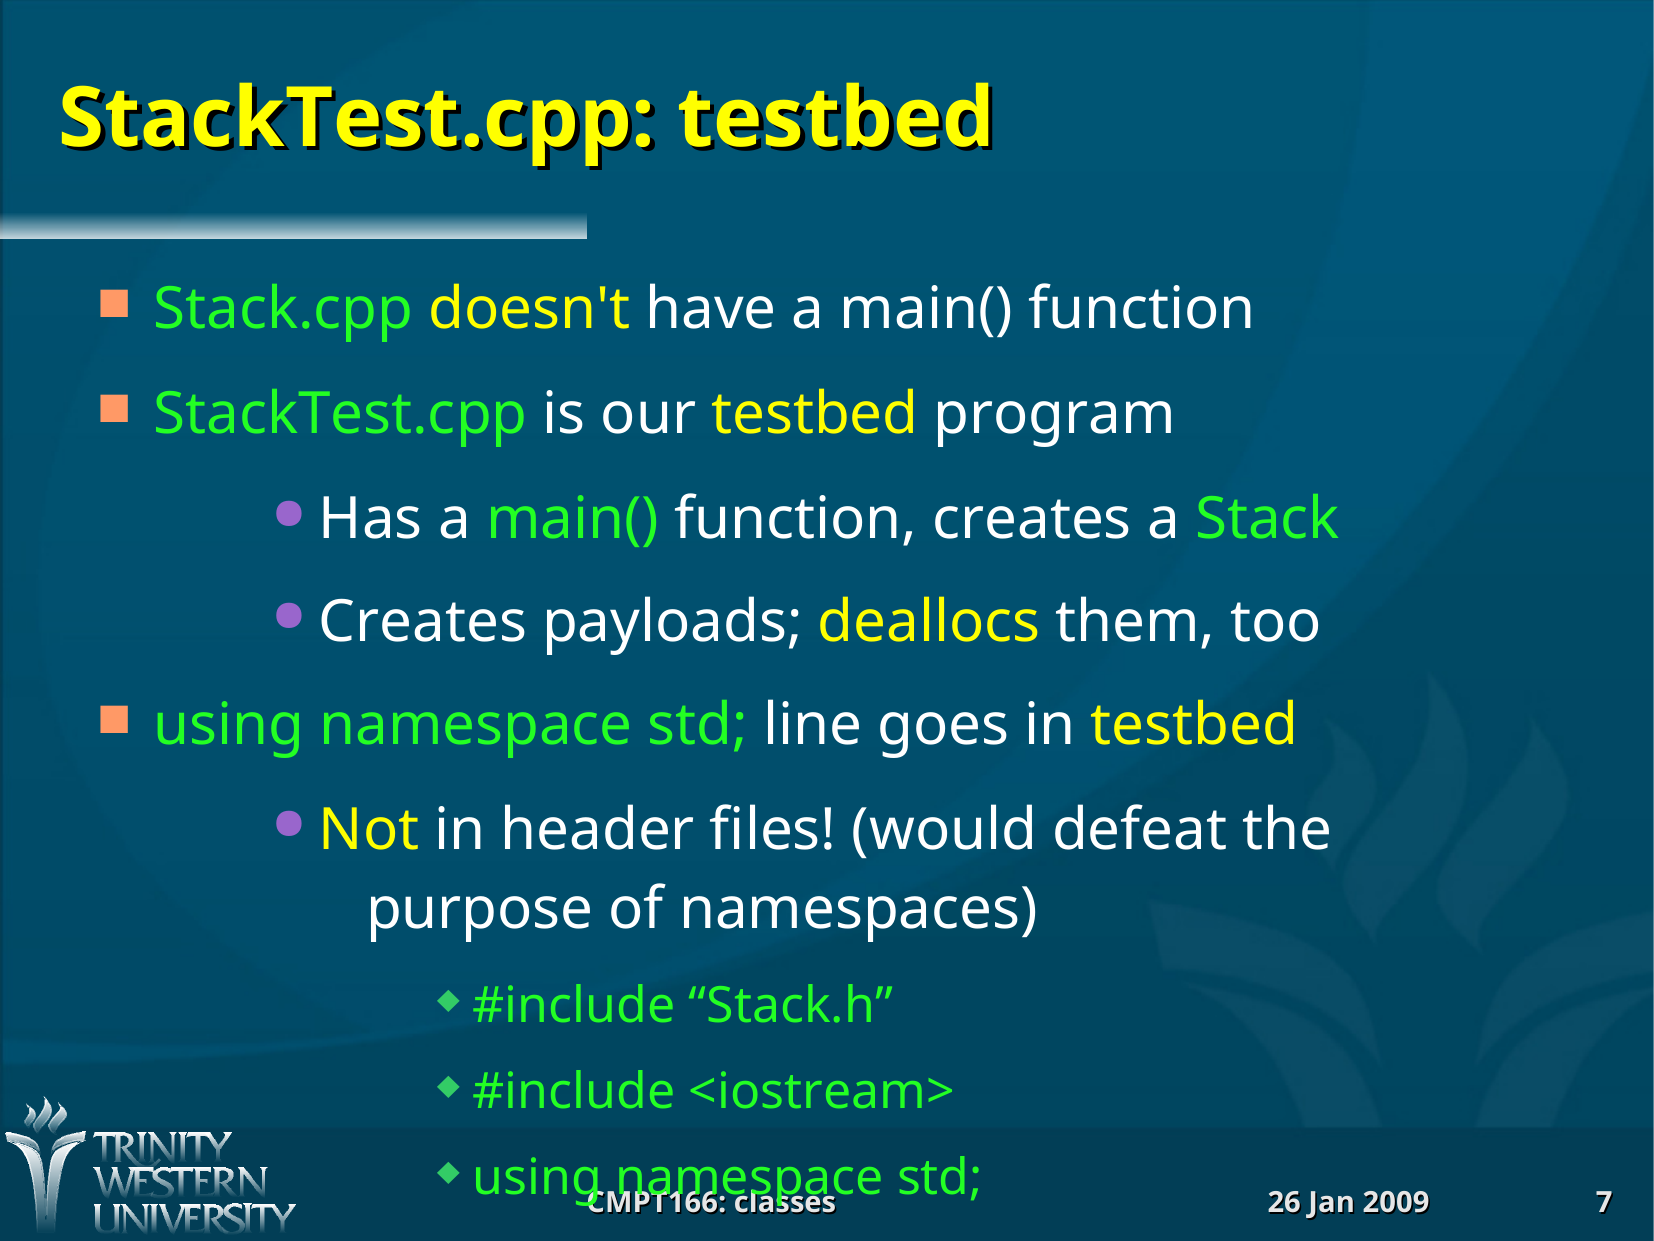

# StackTest.cpp: testbed
Stack.cpp doesn't have a main() function
StackTest.cpp is our testbed program
Has a main() function, creates a Stack
Creates payloads; deallocs them, too
using namespace std; line goes in testbed
Not in header files! (would defeat the purpose of namespaces)
#include “Stack.h”
#include <iostream>
using namespace std;
CMPT166: classes
26 Jan 2009
7